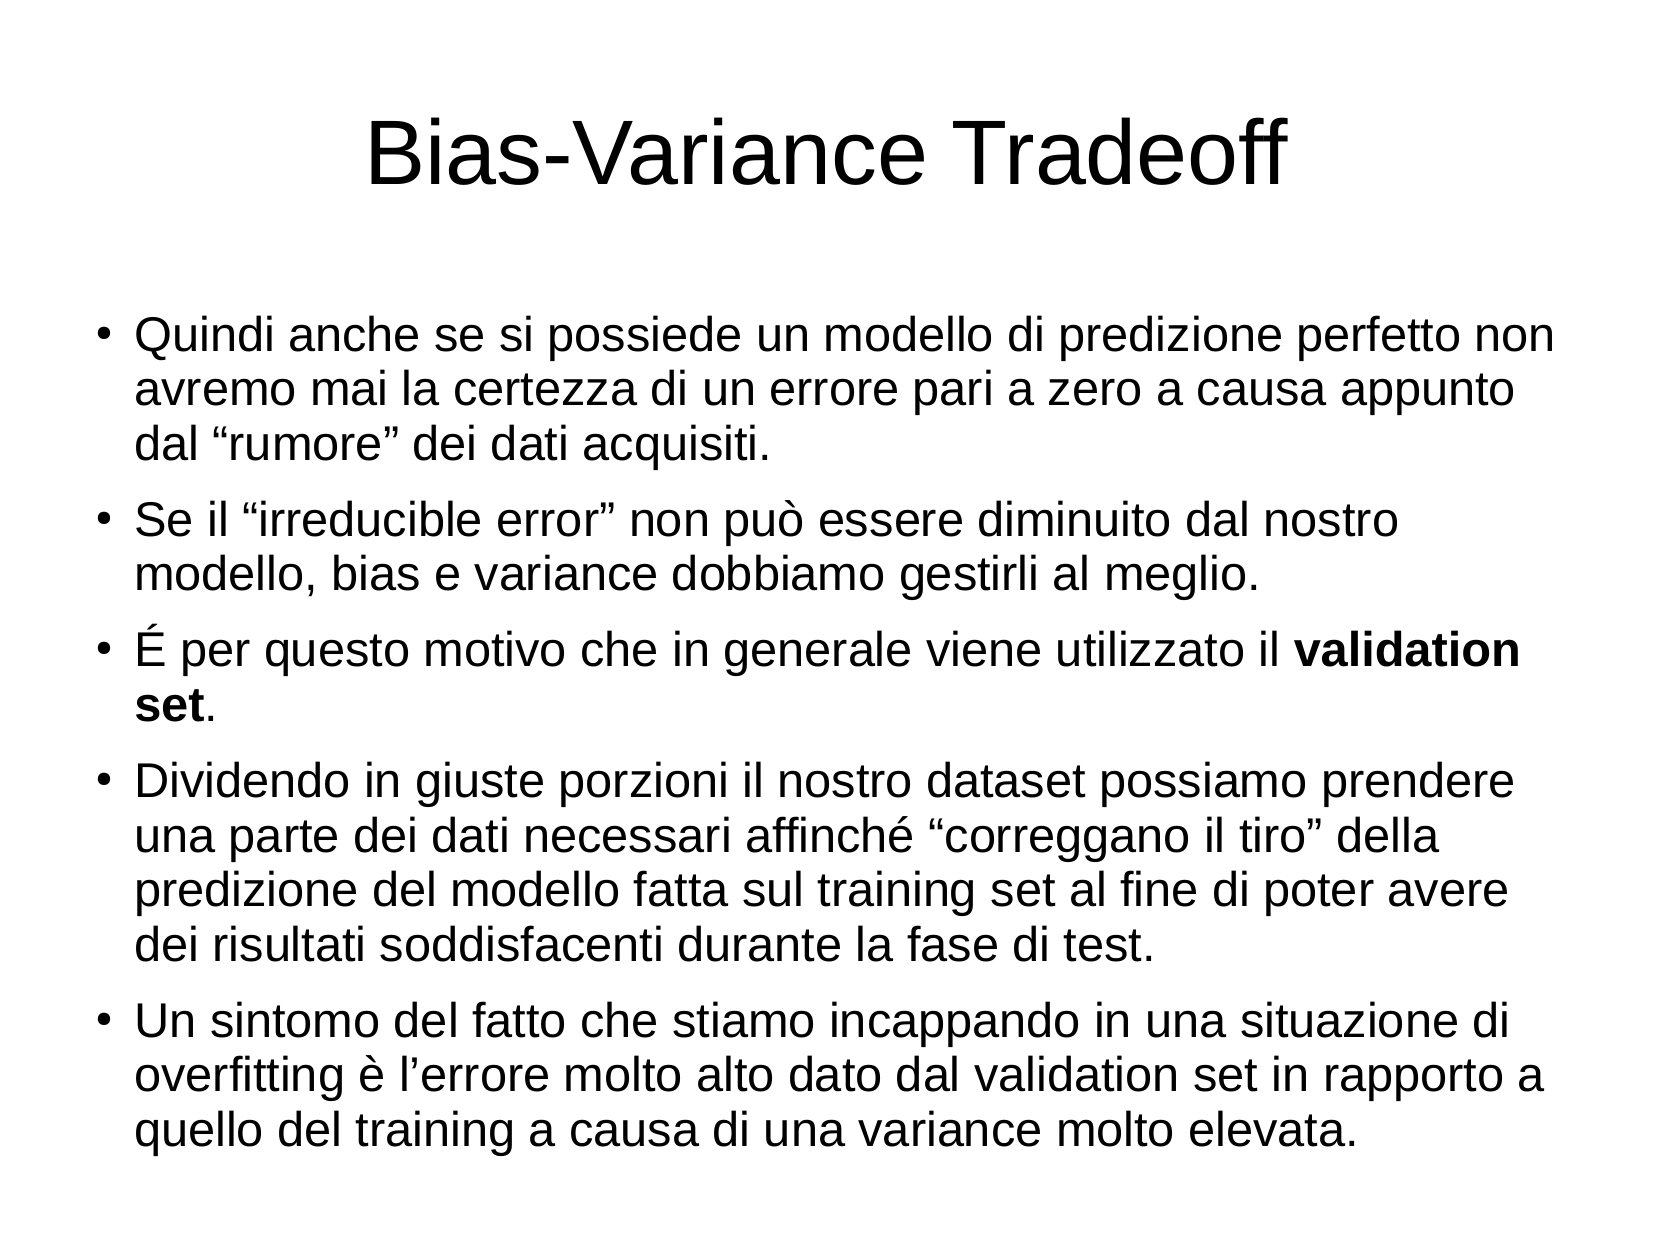

# Bias-Variance Tradeoff
Quindi anche se si possiede un modello di predizione perfetto non avremo mai la certezza di un errore pari a zero a causa appunto dal “rumore” dei dati acquisiti.
Se il “irreducible error” non può essere diminuito dal nostro modello, bias e variance dobbiamo gestirli al meglio.
É per questo motivo che in generale viene utilizzato il validation set.
Dividendo in giuste porzioni il nostro dataset possiamo prendere una parte dei dati necessari affinché “correggano il tiro” della predizione del modello fatta sul training set al fine di poter avere dei risultati soddisfacenti durante la fase di test.
Un sintomo del fatto che stiamo incappando in una situazione di overfitting è l’errore molto alto dato dal validation set in rapporto a quello del training a causa di una variance molto elevata.